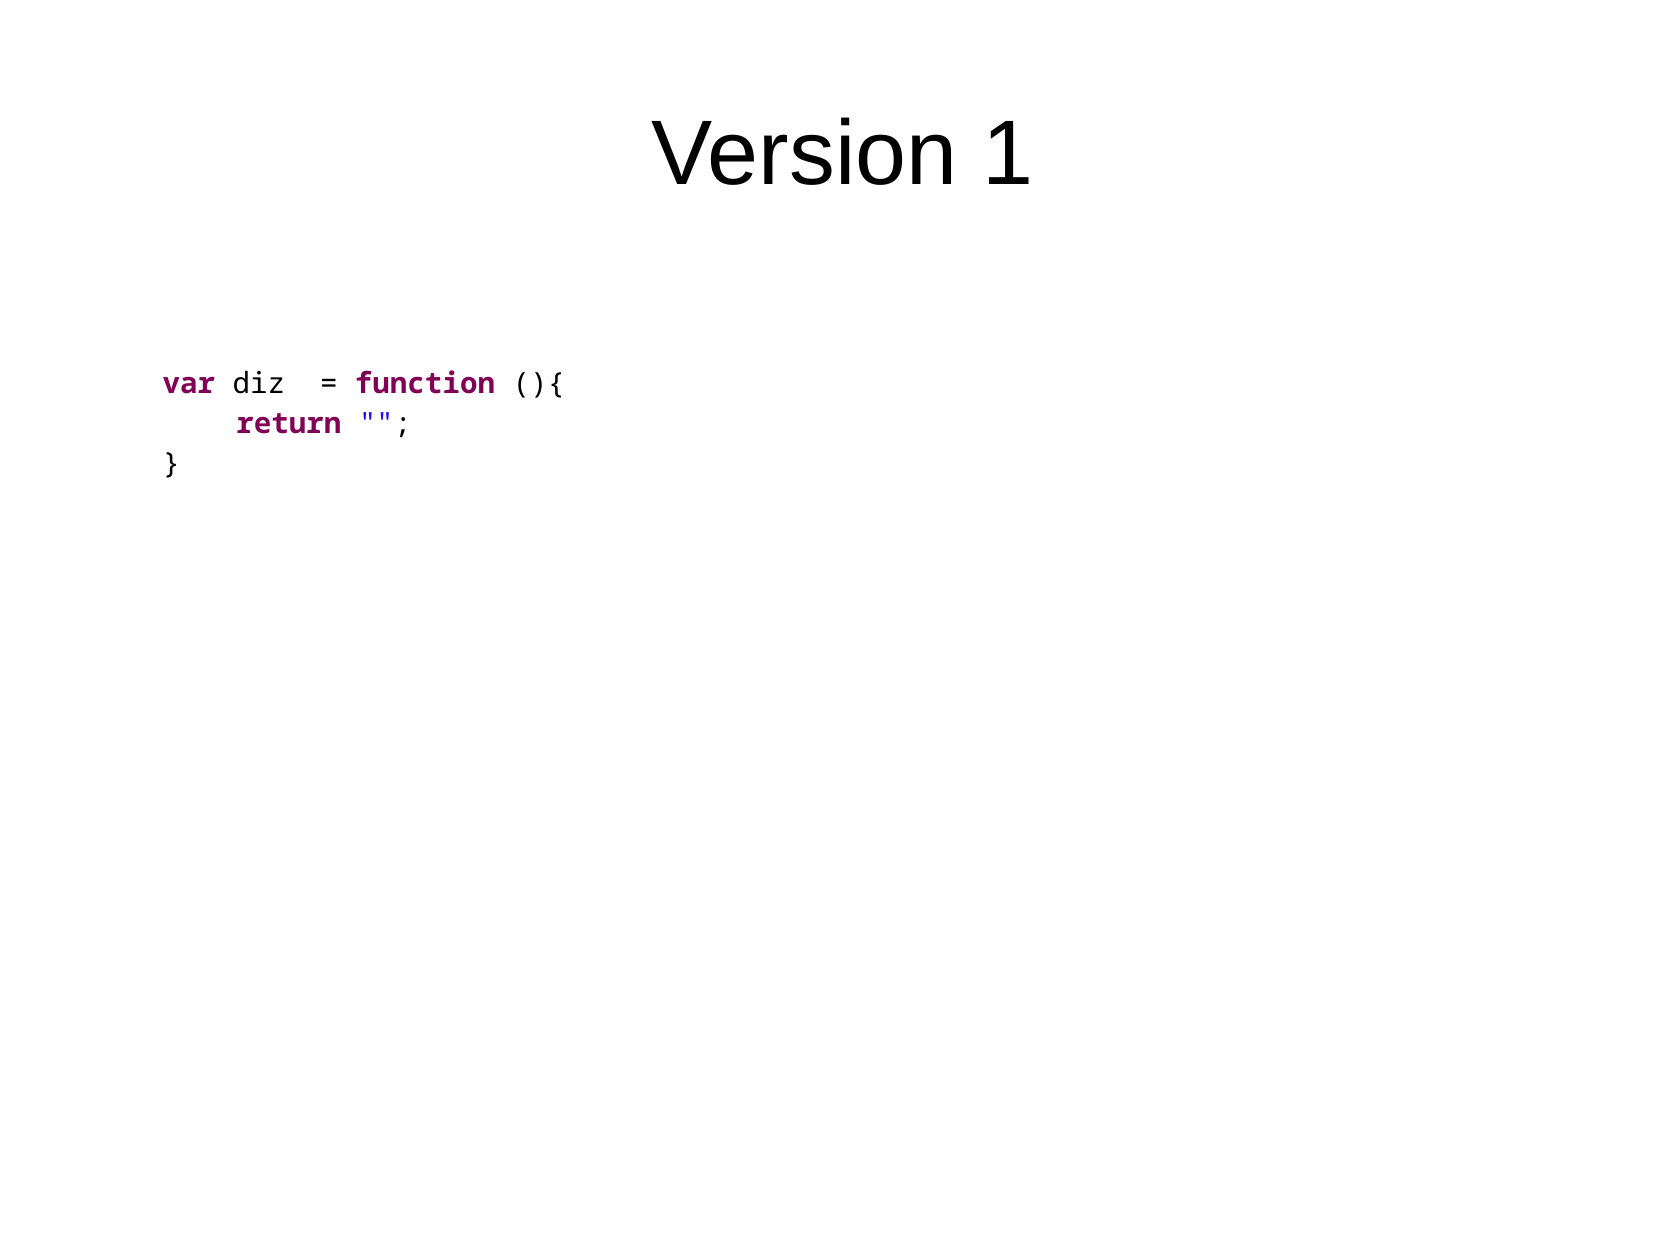

# Version 1
var diz = function (){
	return "";
}